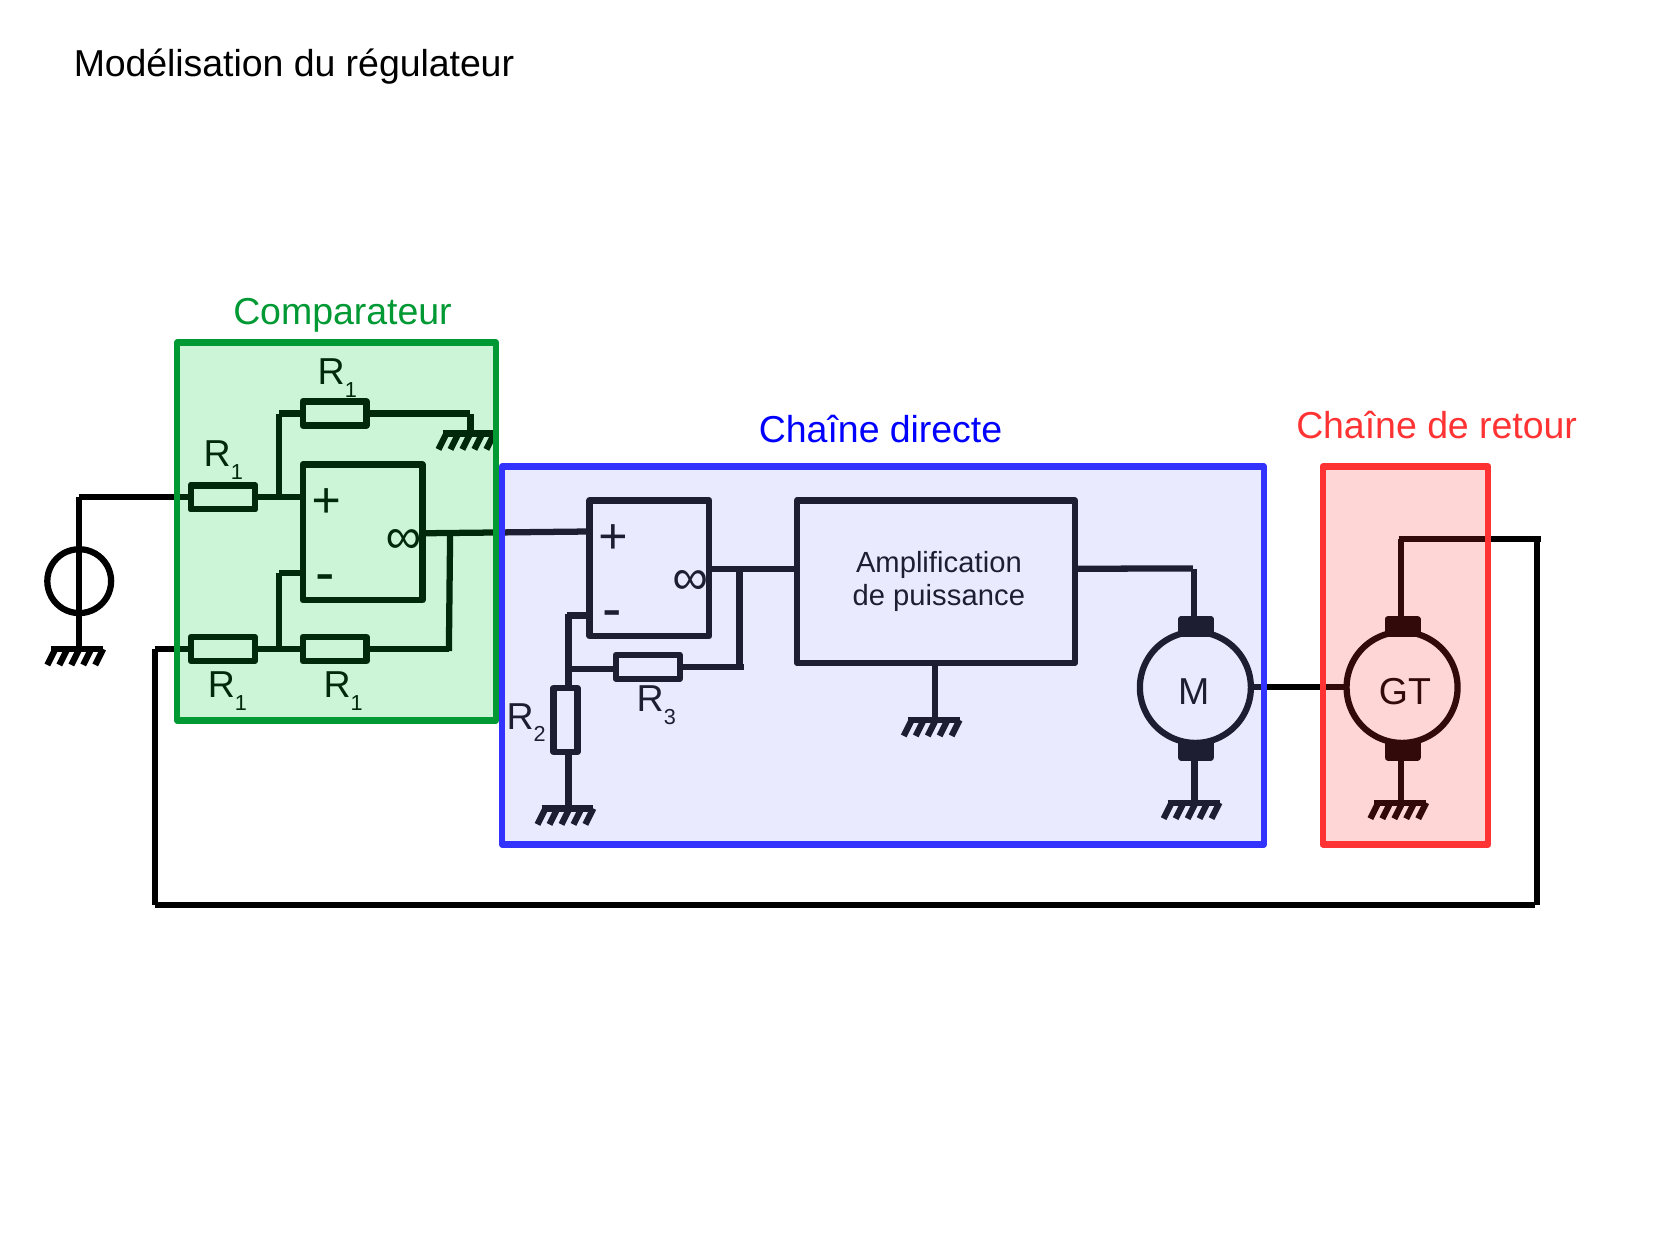

Modélisation du régulateur
Comparateur
R1
Chaîne de retour
Chaîne directe
R1
+
∞
+
-
Amplification
de puissance
∞
-
R1
R1
M
GT
R3
R2